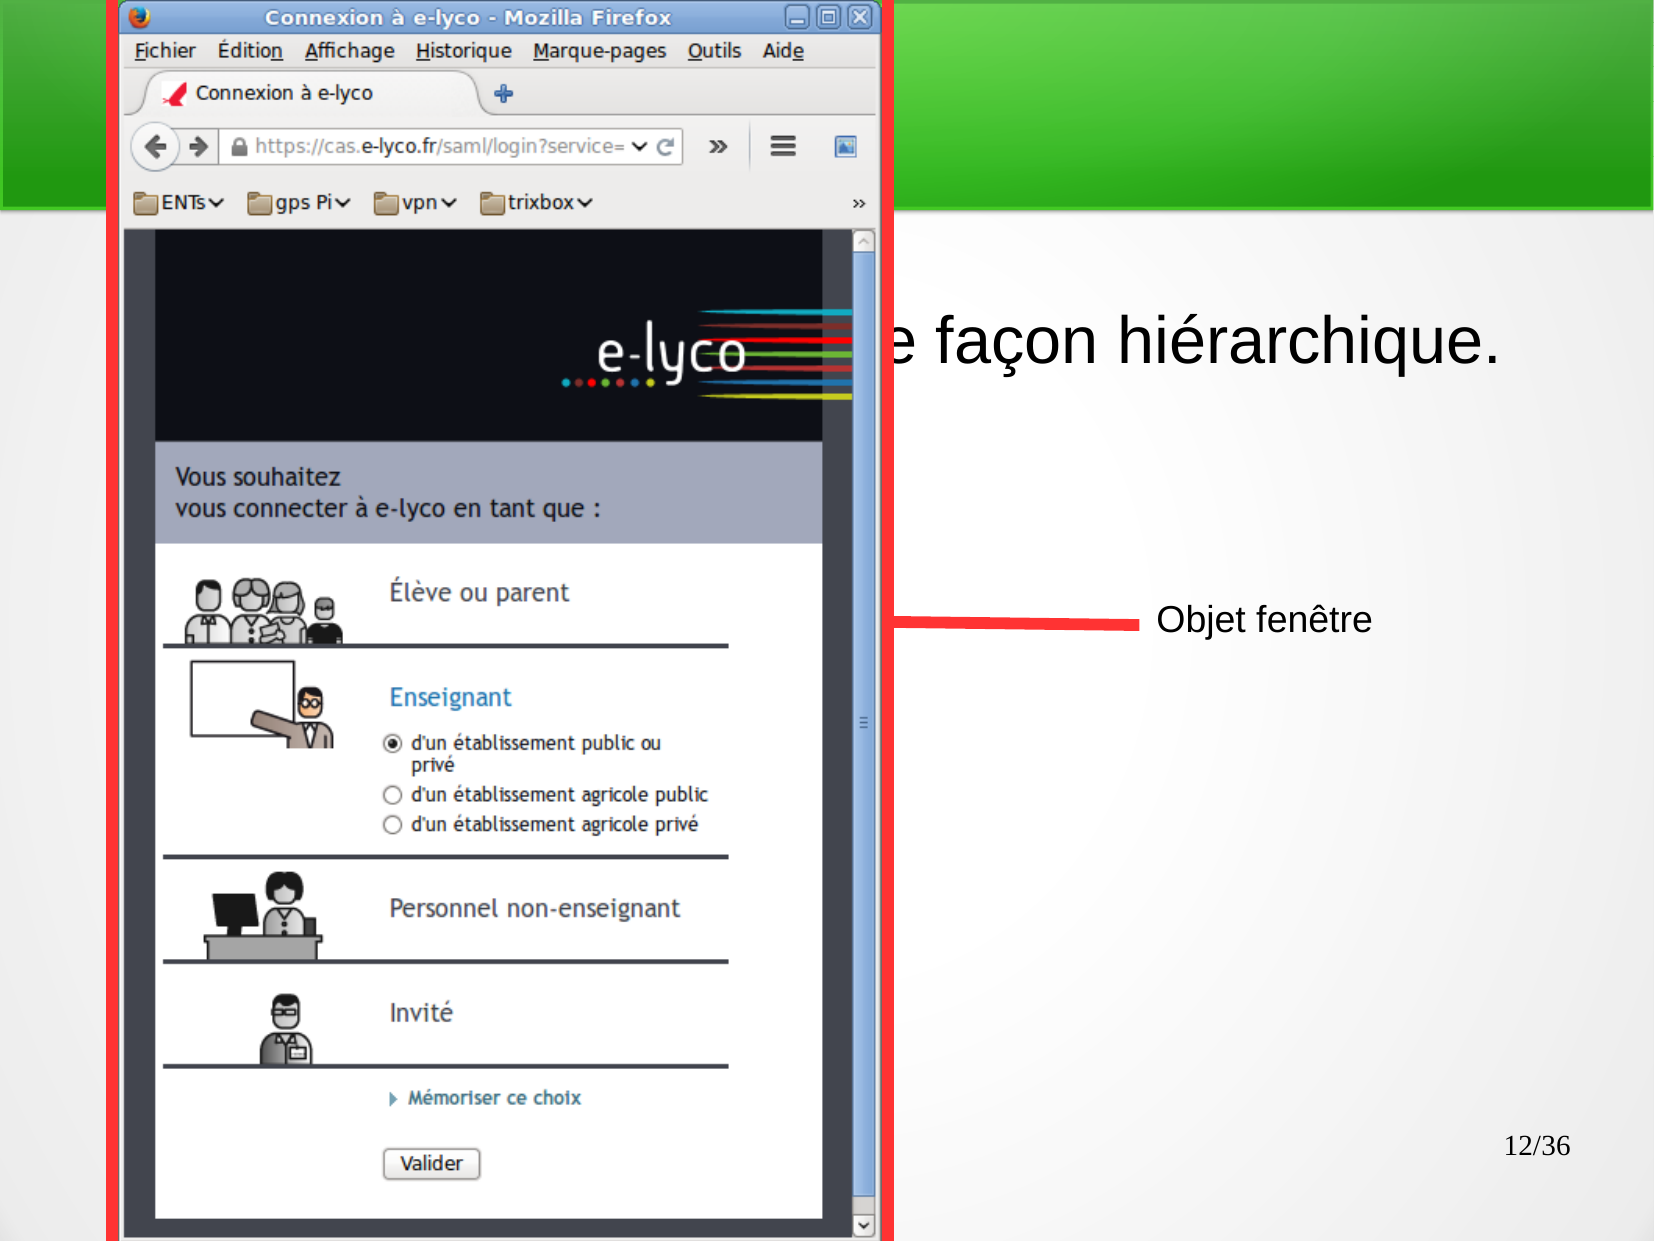

# objets
Une page est composée de façon hiérarchique.
Objet fenêtre
12